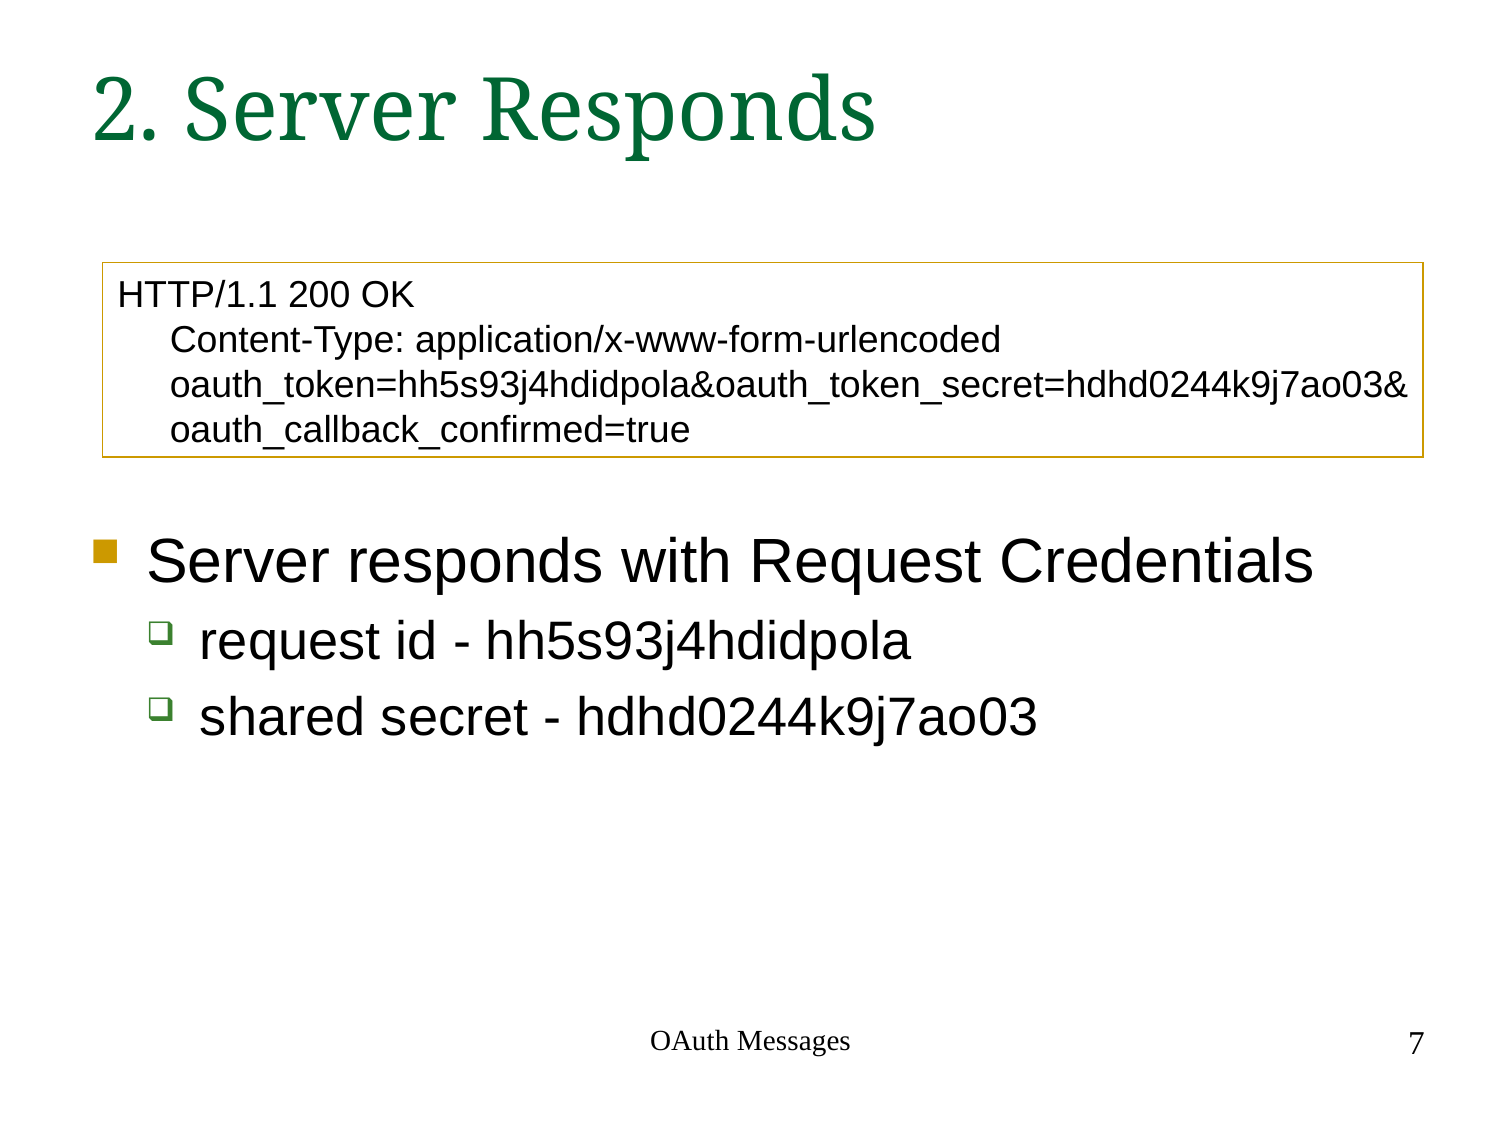

# 2. Server Responds
HTTP/1.1 200 OK
 Content-Type: application/x-www-form-urlencoded
 oauth_token=hh5s93j4hdidpola&oauth_token_secret=hdhd0244k9j7ao03&
 oauth_callback_confirmed=true
Server responds with Request Credentials
request id - hh5s93j4hdidpola
shared secret - hdhd0244k9j7ao03
OAuth Messages
7